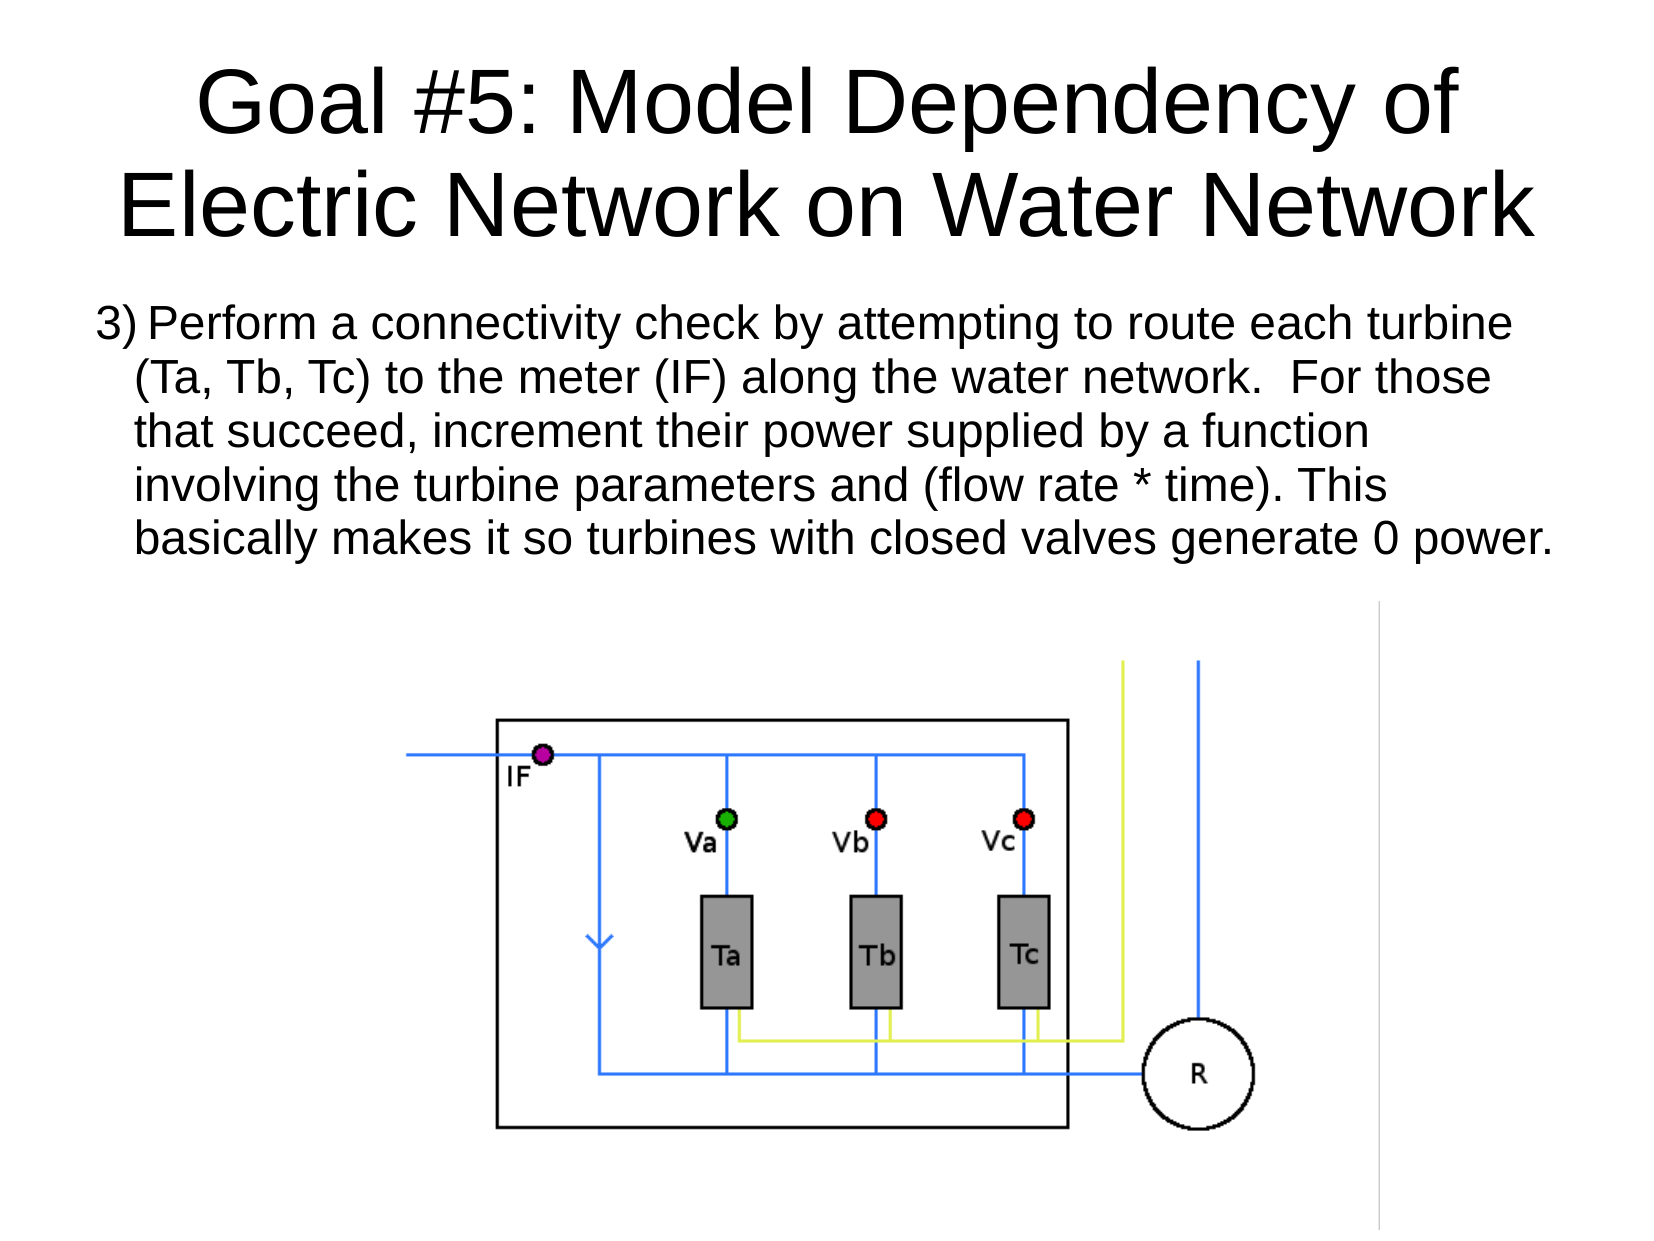

# Goal #5: Model Dependency of Electric Network on Water Network
 Perform a connectivity check by attempting to route each turbine (Ta, Tb, Tc) to the meter (IF) along the water network. For those that succeed, increment their power supplied by a function involving the turbine parameters and (flow rate * time). This basically makes it so turbines with closed valves generate 0 power.